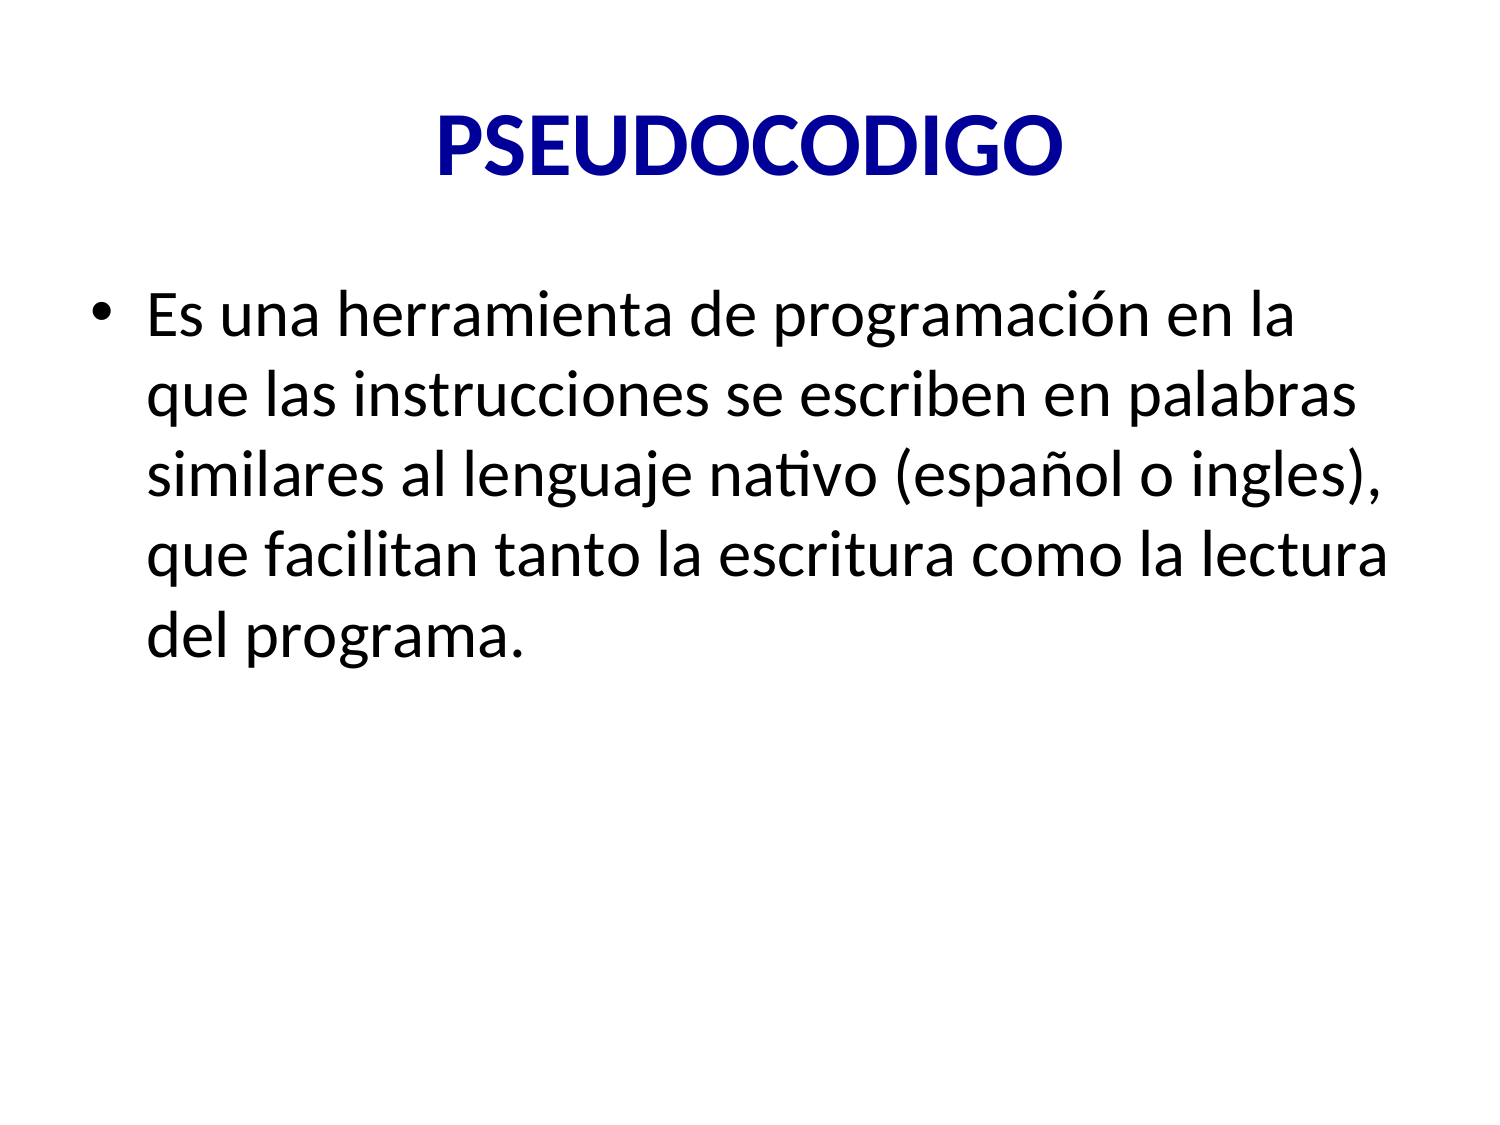

# PSEUDOCODIGO
Es una herramienta de programación en la que las instrucciones se escriben en palabras similares al lenguaje nativo (español o ingles), que facilitan tanto la escritura como la lectura del programa.